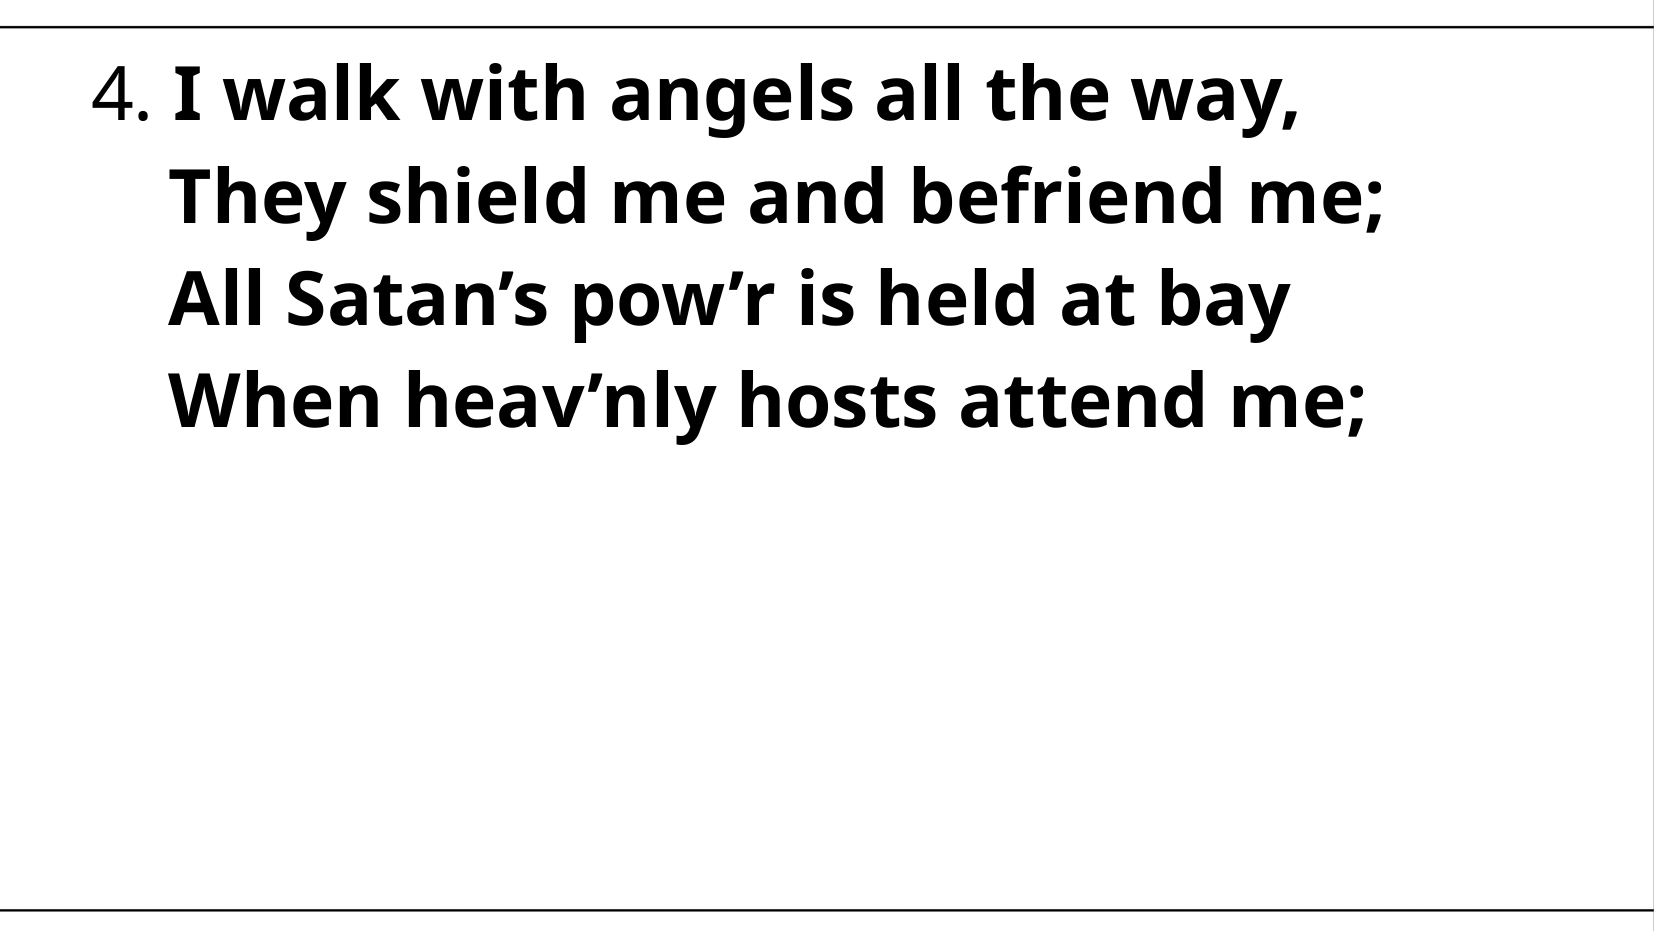

4. I walk with angels all the way,
 They shield me and befriend me;
 All Satan’s pow’r is held at bay
 When heav’nly hosts attend me;